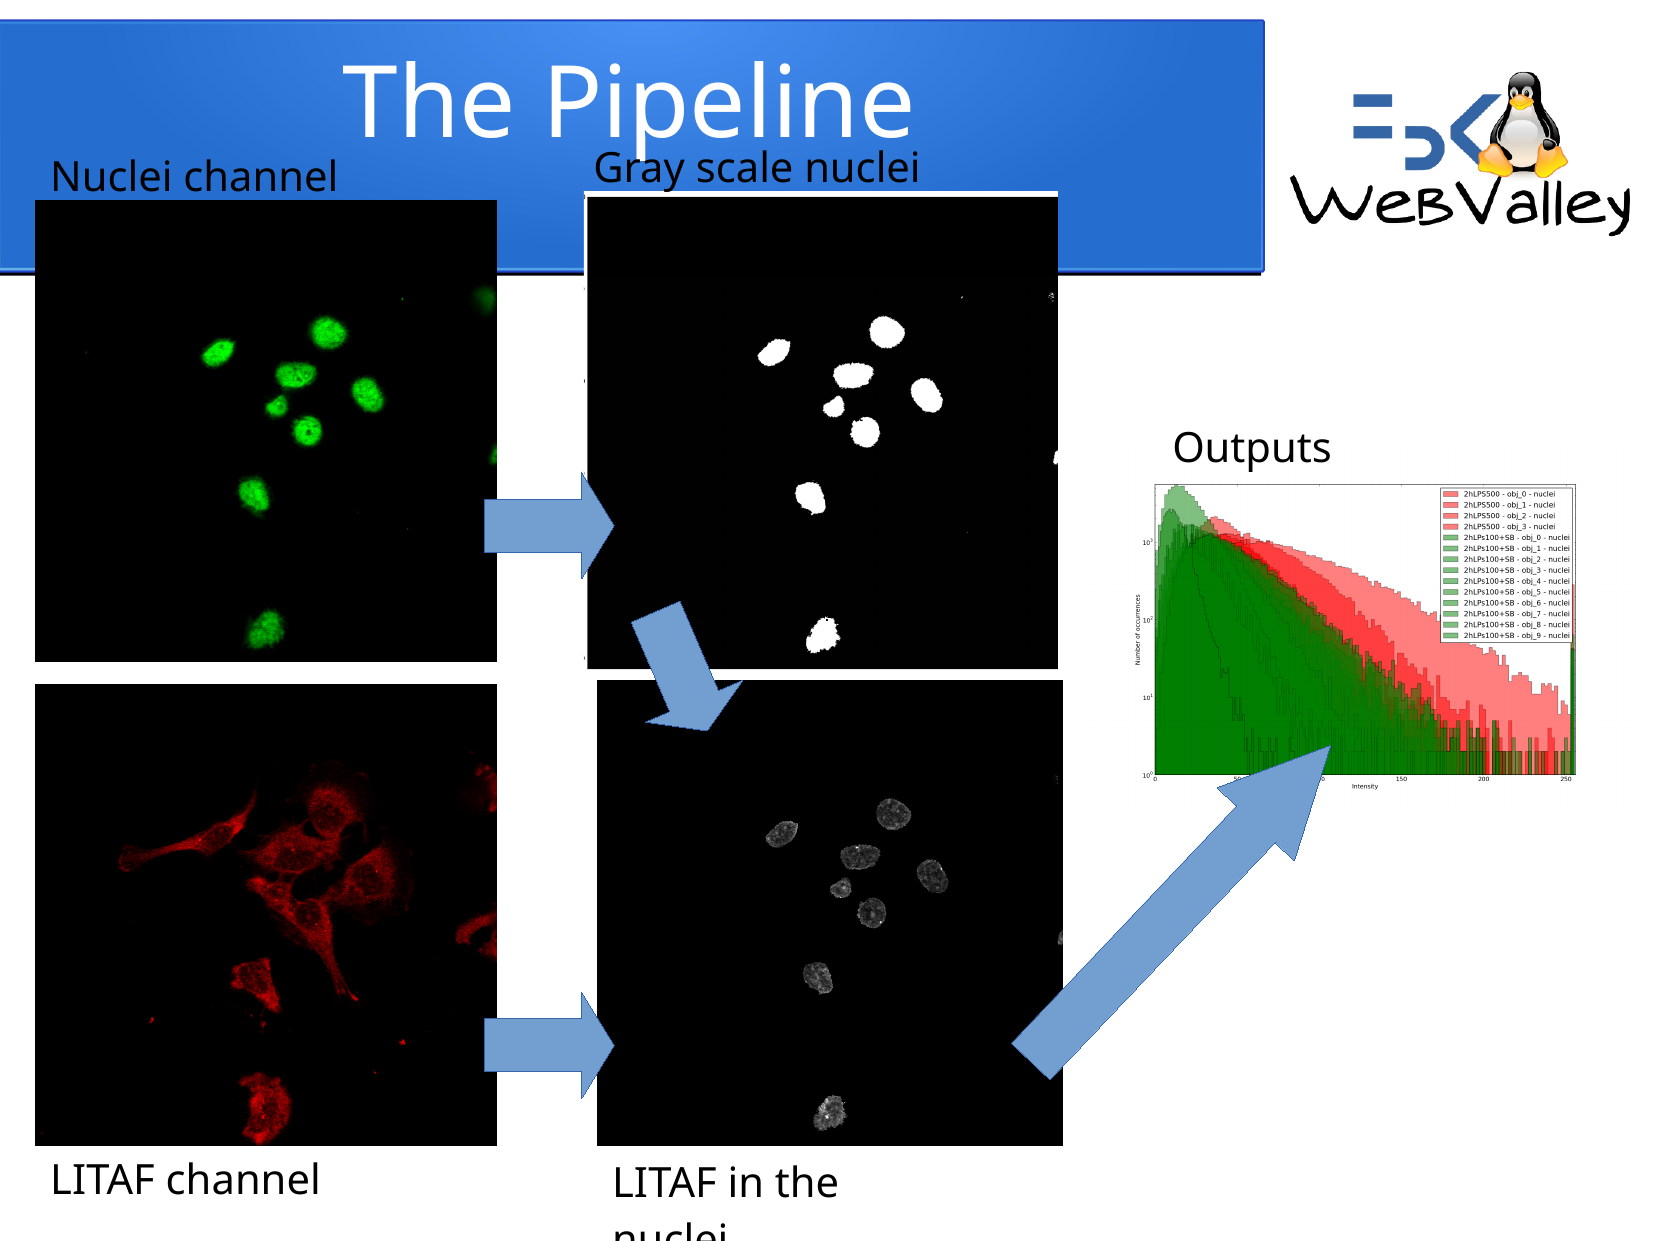

The Pipeline
Gray scale nuclei
Nuclei channel
Outputs
LITAF channel
LITAF in the nuclei